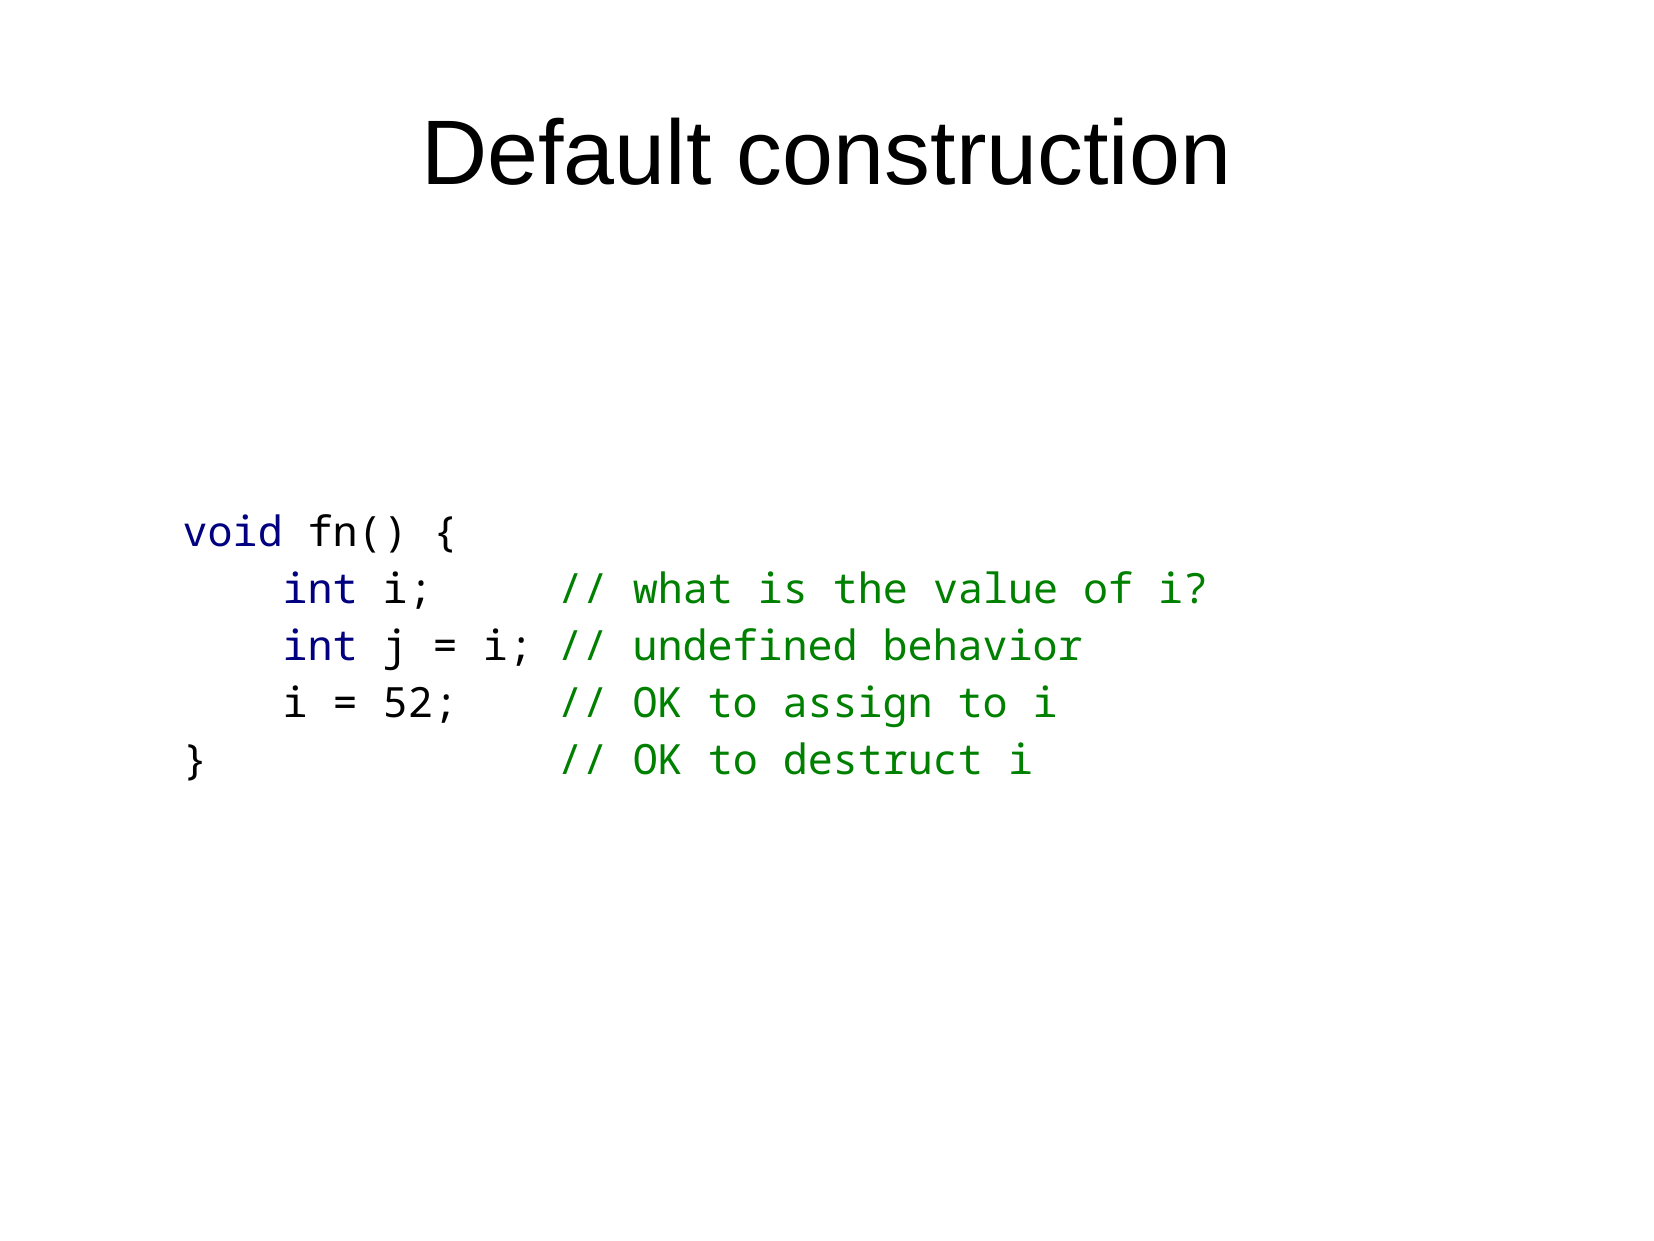

Default construction
# void fn() {
 int i; // what is the value of i?
 int j = i; // undefined behavior
 i = 52; // OK to assign to i
 } // OK to destruct i